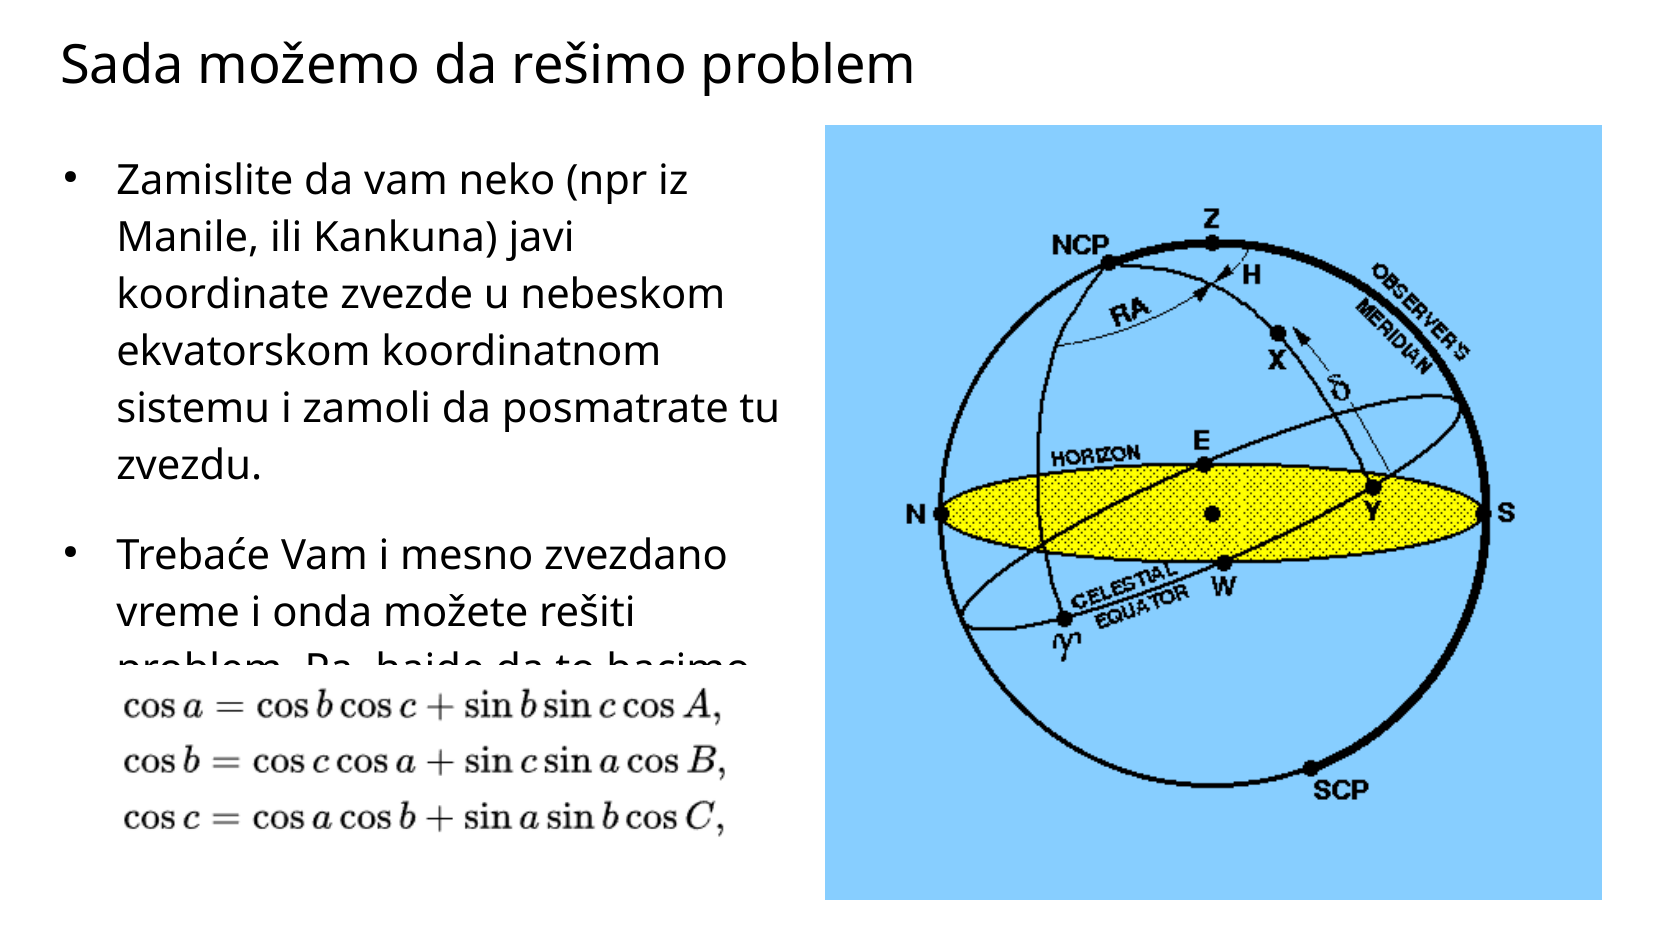

# Sada možemo da rešimo problem
Zamislite da vam neko (npr iz Manile, ili Kankuna) javi koordinate zvezde u nebeskom ekvatorskom koordinatnom sistemu i zamoli da posmatrate tu zvezdu.
Trebaće Vam i mesno zvezdano vreme i onda možete rešiti problem. Pa, hajde da to bacimo na tablu.